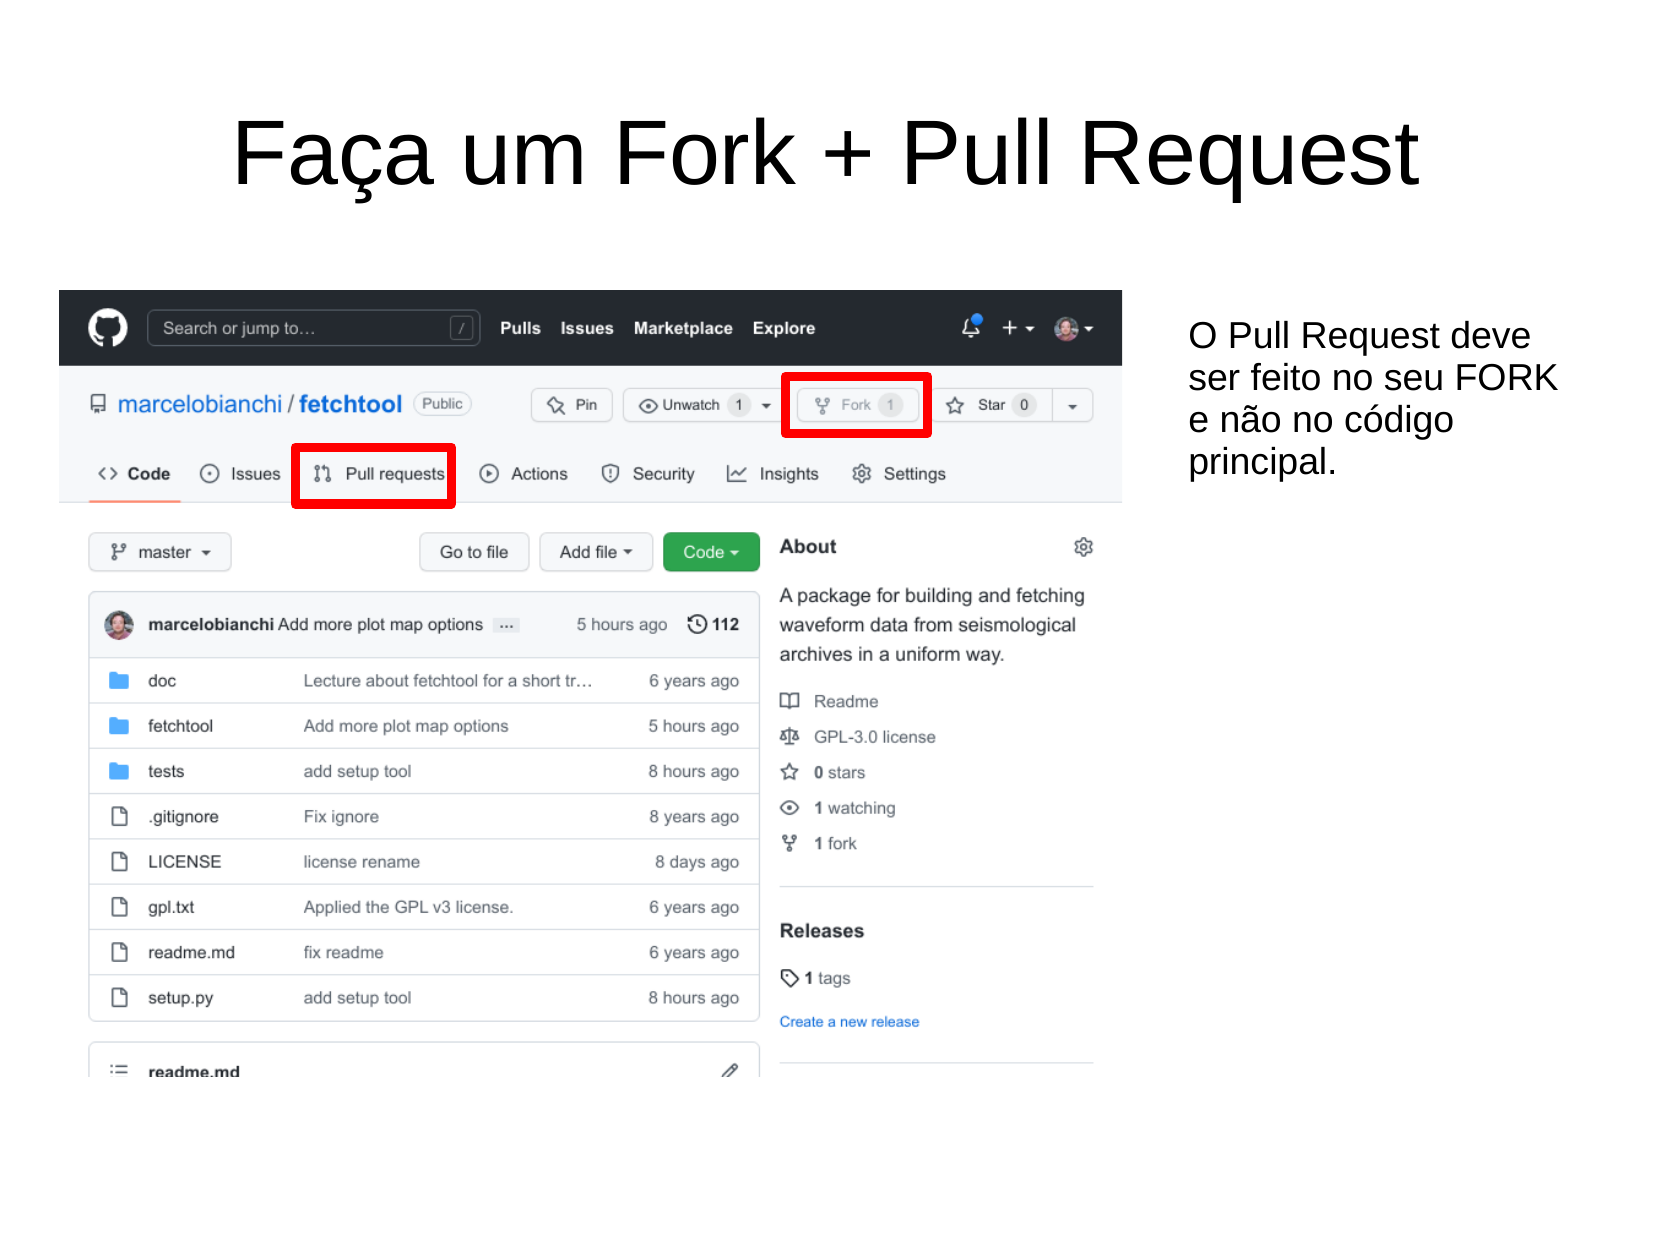

# Faça um Fork + Pull Request
O Pull Request deve ser feito no seu FORK e não no código principal.